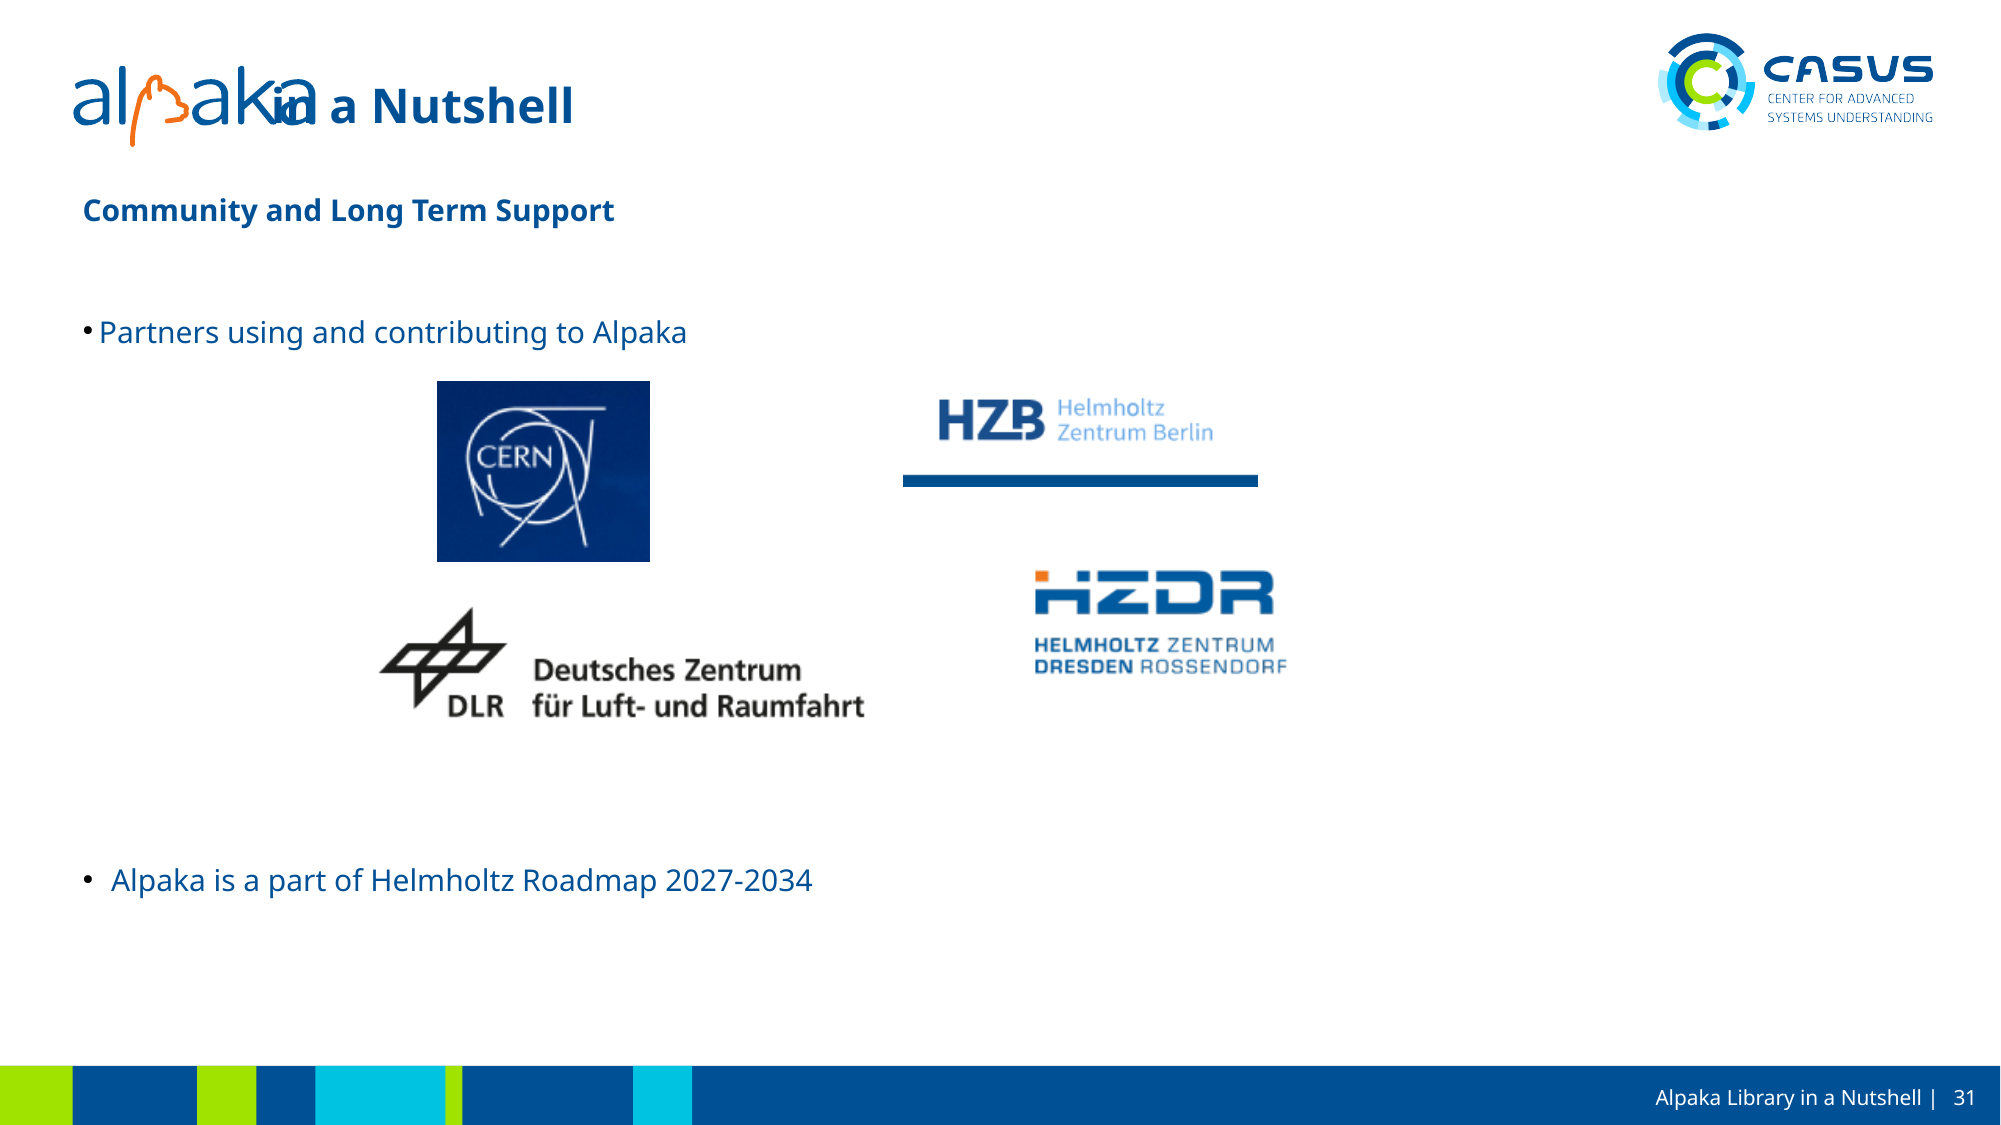

in a Nutshell
# Community and Long Term Support
 Partners using and contributing to Alpaka
Alpaka is a part of Helmholtz Roadmap 2027-2034
Alpaka Library in a Nutshell
31